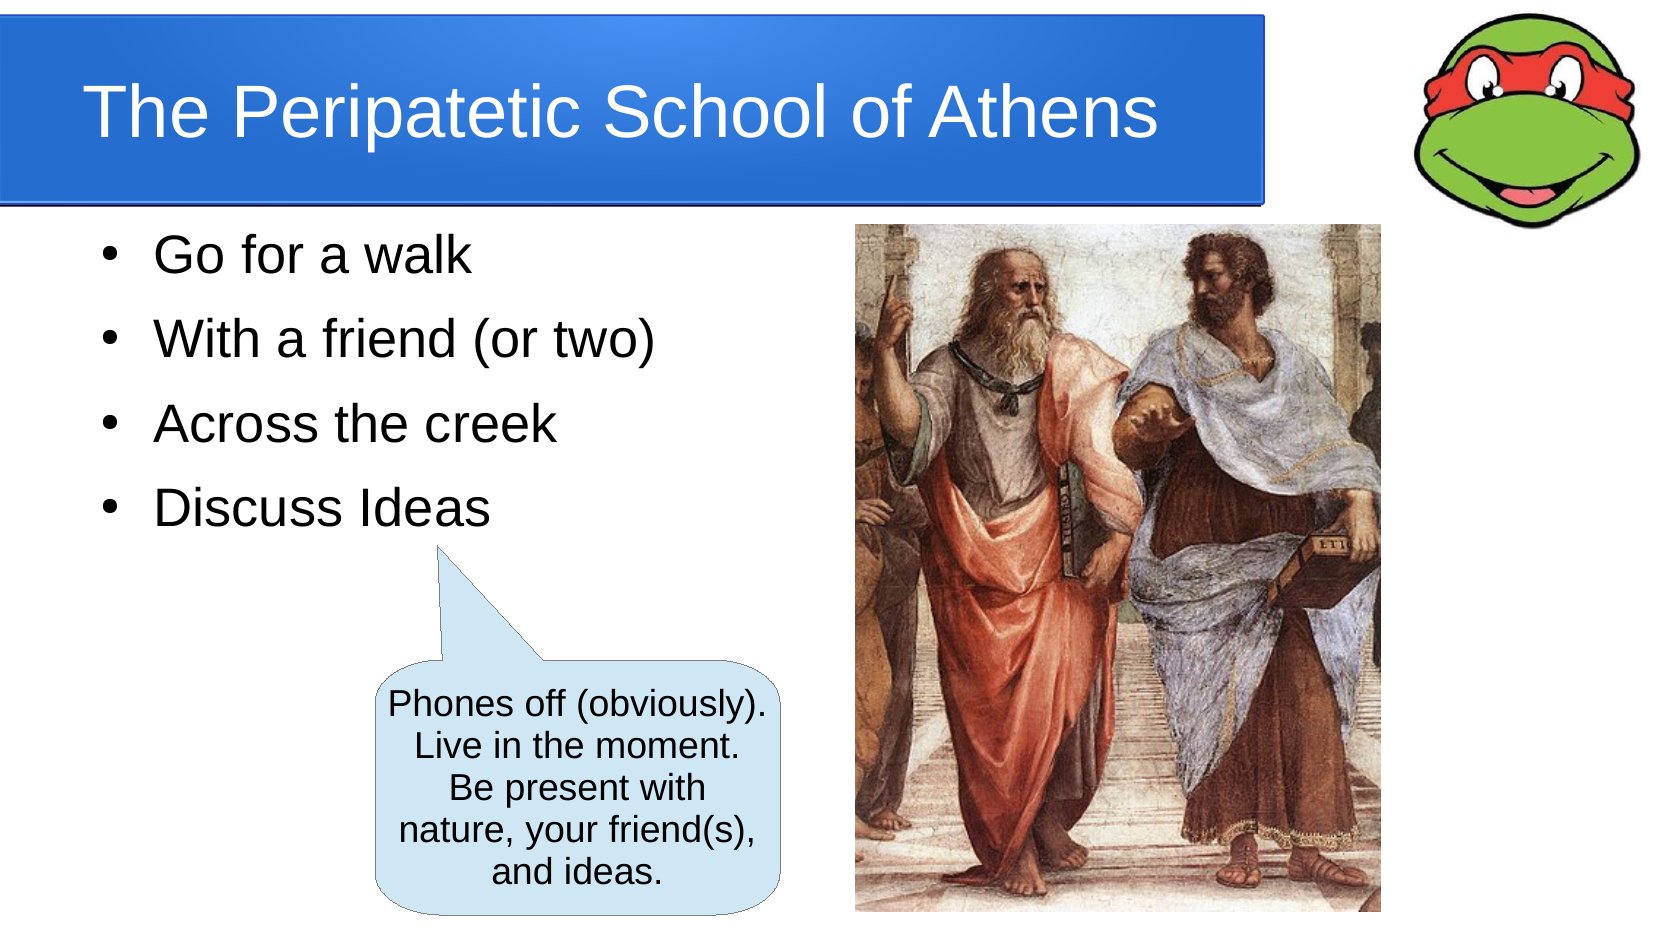

# The Peripatetic School of Athens
Go for a walk
With a friend (or two)
Across the creek
Discuss Ideas
Phones off (obviously).
Live in the moment.
Be present with
nature, your friend(s),
and ideas.